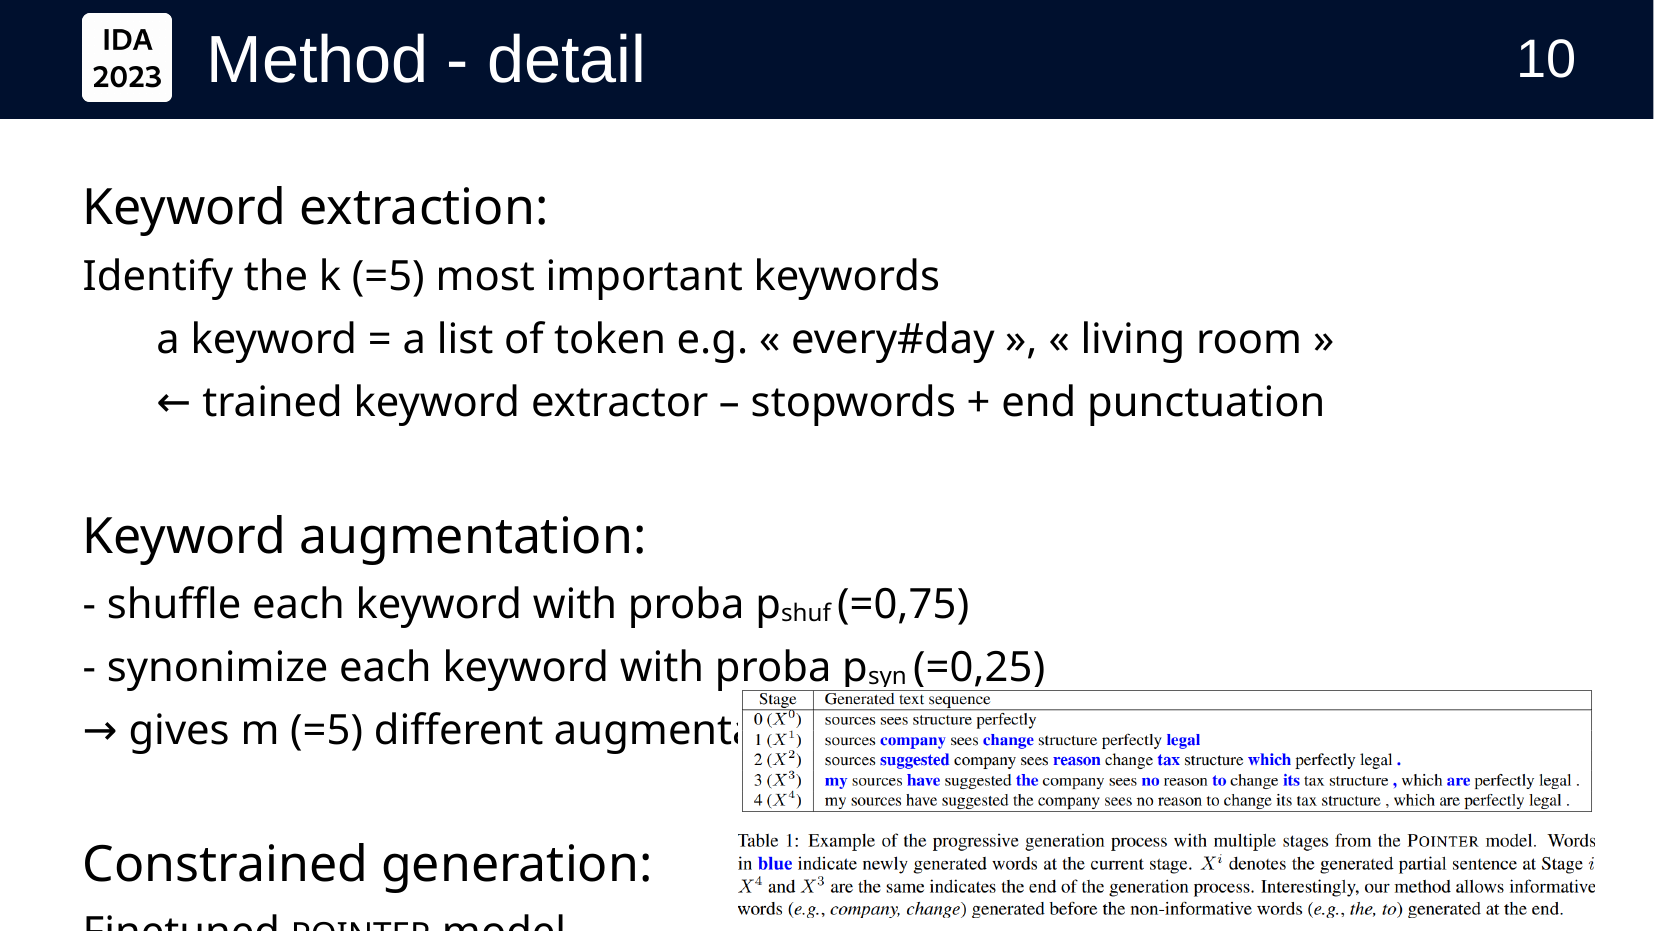

Method - detail
# Keyword extraction:
Identify the k (=5) most important keywords
	a keyword = a list of token e.g. « every#day », « living room »
	← trained keyword extractor – stopwords + end punctuation
Keyword augmentation:
- shuffle each keyword with proba pshuf (=0,75)
- synonimize each keyword with proba psyn (=0,25)
→ gives m (=5) different augmentations
Constrained generation:
Finetuned POINTER model
...